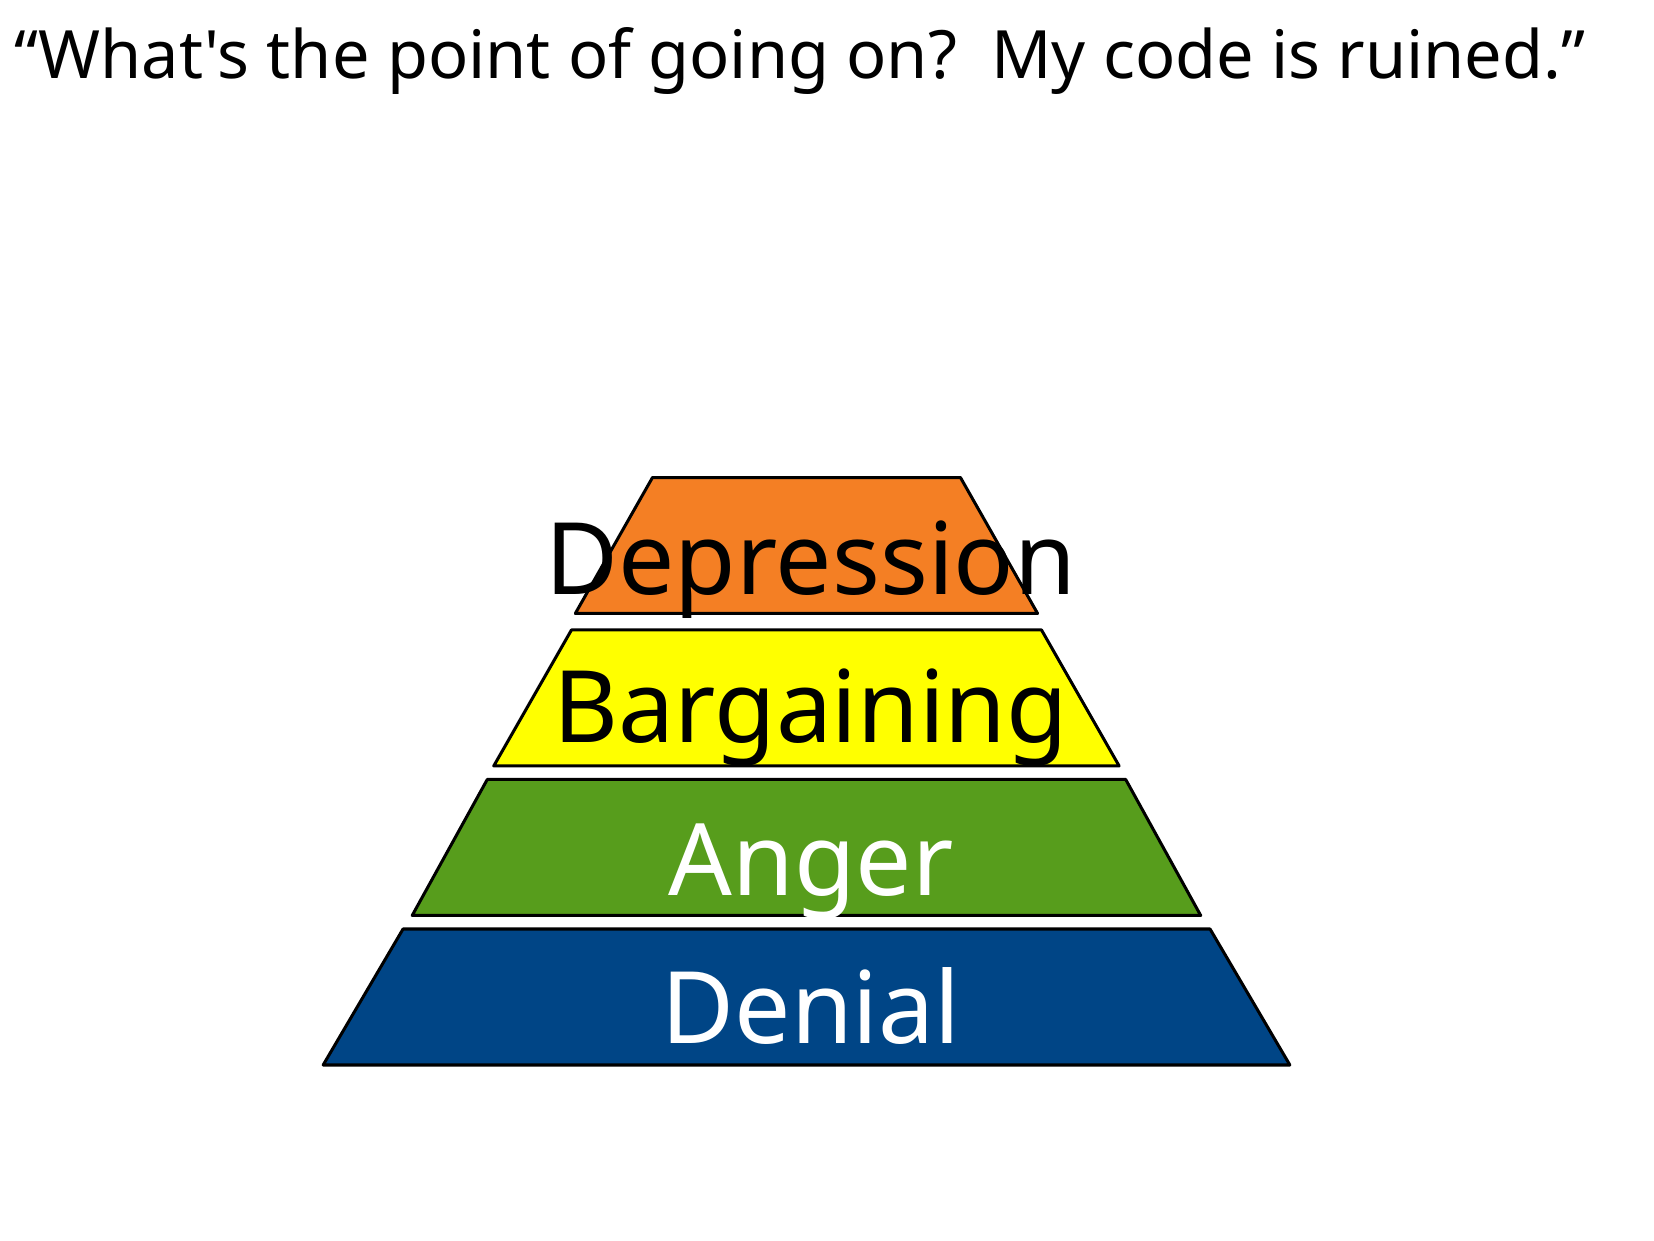

“What's the point of going on? My code is ruined.”
Depression
Bargaining
Anger
Denial